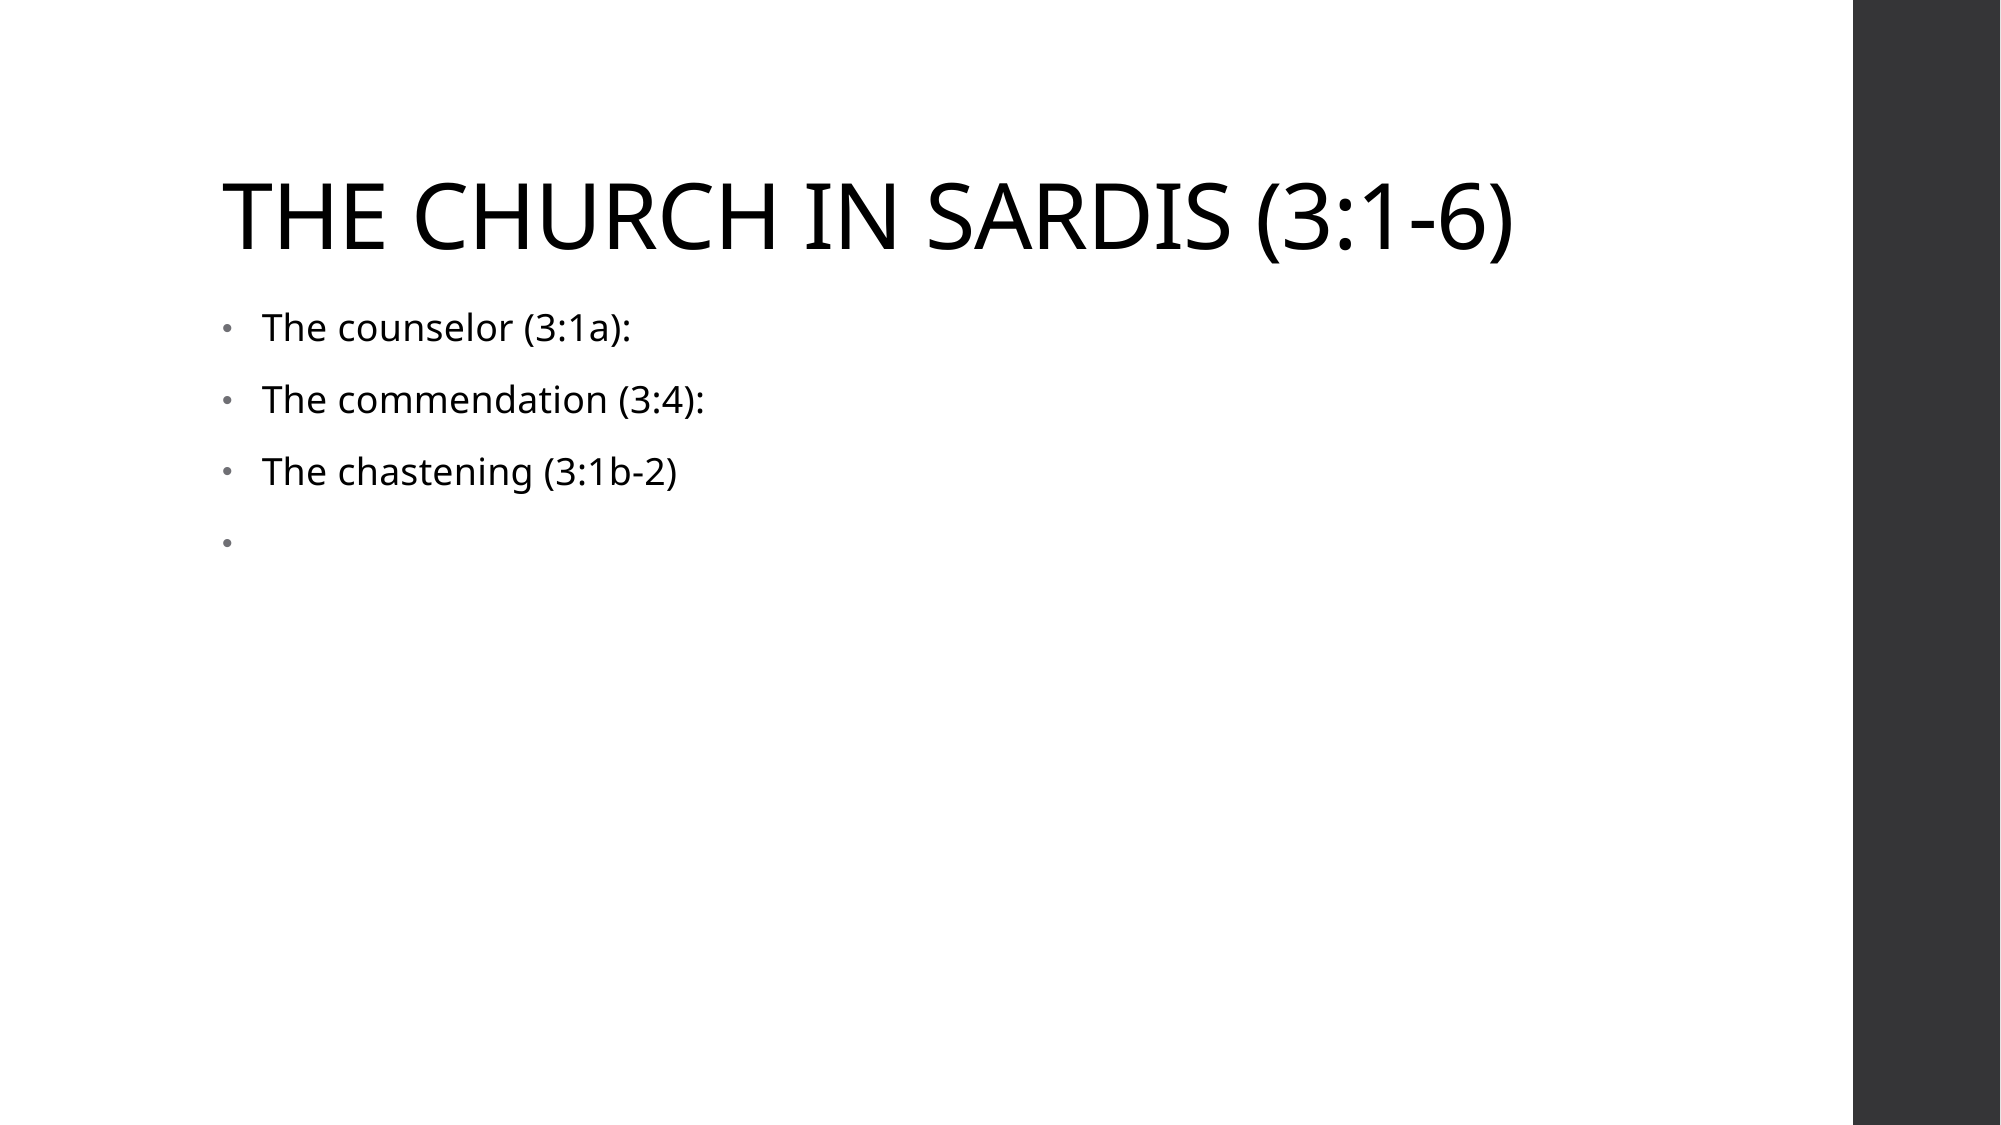

# THE CHURCH IN SARDIS (3:1-6)
 The counselor (3:1a):
 The commendation (3:4):
 The chastening (3:1b-2)